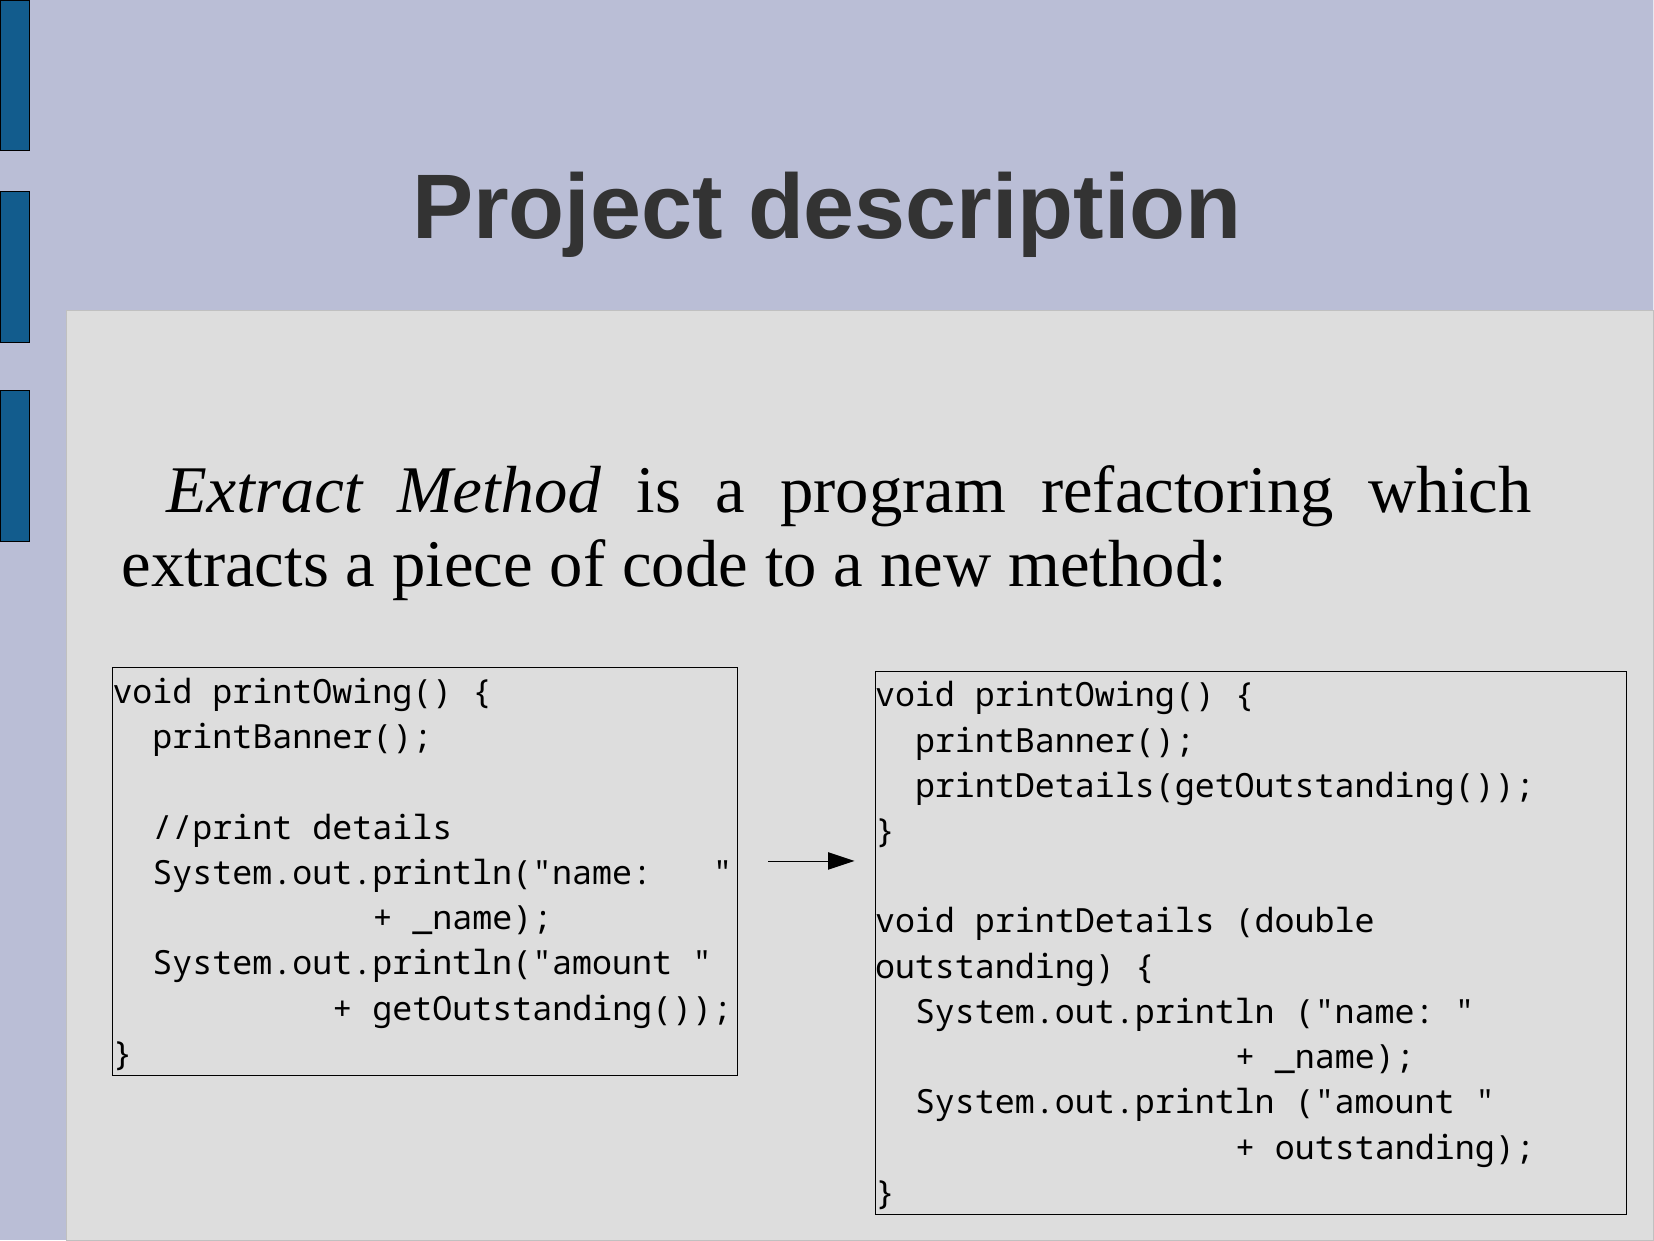

# Project description
Extract Method is a program refactoring which extracts a piece of code to a new method:
void printOwing() {
 printBanner();
 //print details
 System.out.println("name:	"
 + _name);
 System.out.println("amount "
 + getOutstanding());
}
void printOwing() {
 printBanner();
 printDetails(getOutstanding());
}
void printDetails (double outstanding) {
 System.out.println ("name: "
 + _name);
 System.out.println ("amount	"
 + outstanding);
}